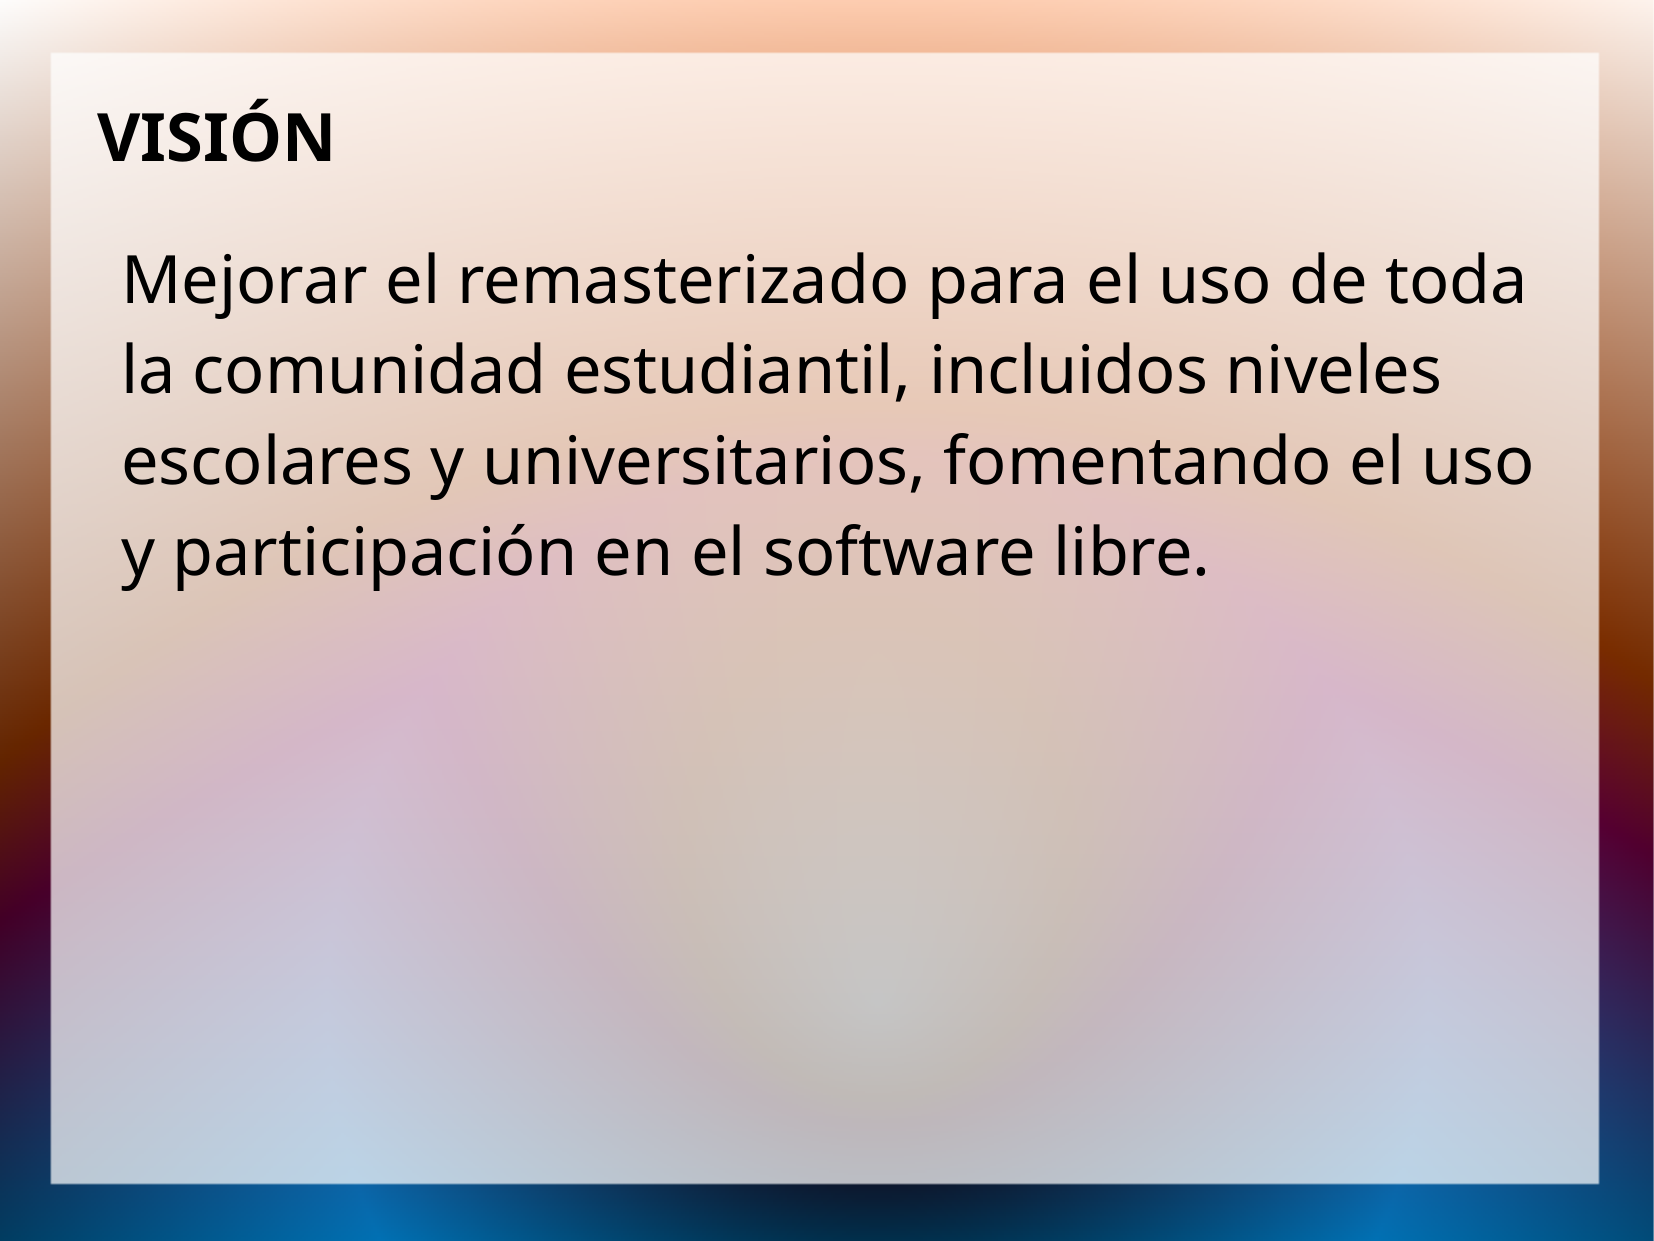

VISIÓN
Mejorar el remasterizado para el uso de toda la comunidad estudiantil, incluidos niveles escolares y universitarios, fomentando el uso y participación en el software libre.